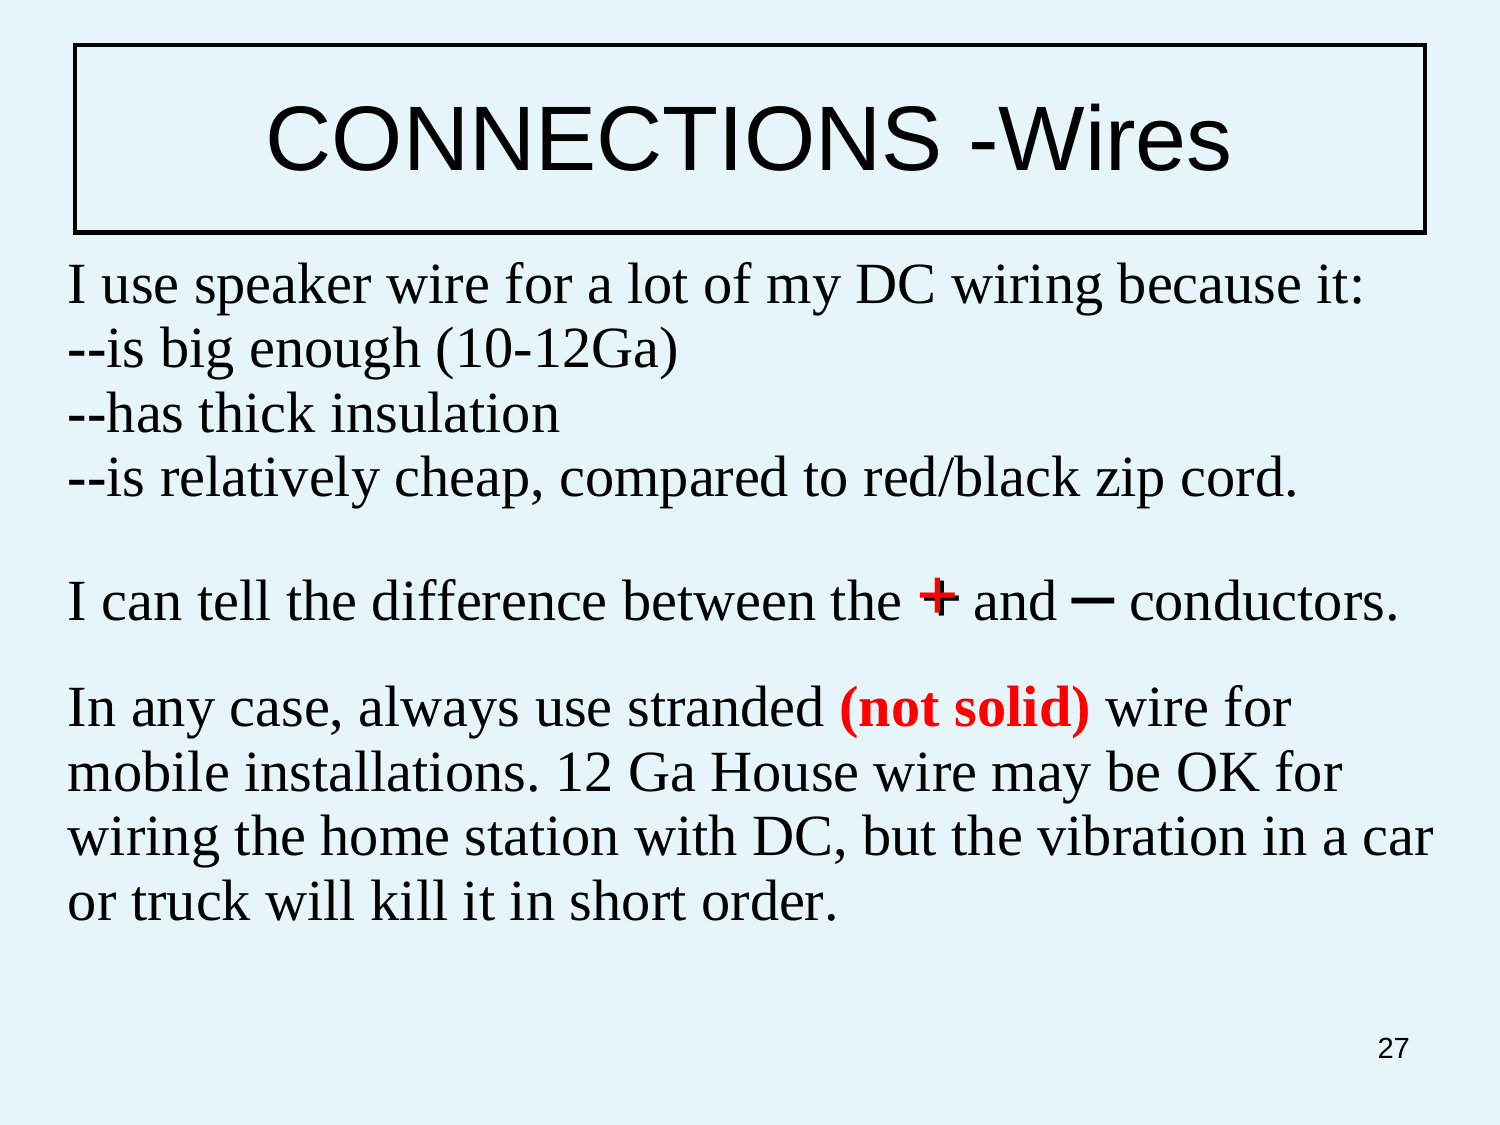

# CONNECTIONS -Wires
I use speaker wire for a lot of my DC wiring because it:
--is big enough (10-12Ga)
--has thick insulation
--is relatively cheap, compared to red/black zip cord.
I can tell the difference between the + and – conductors.
In any case, always use stranded (not solid) wire for mobile installations. 12 Ga House wire may be OK for wiring the home station with DC, but the vibration in a car or truck will kill it in short order.
27